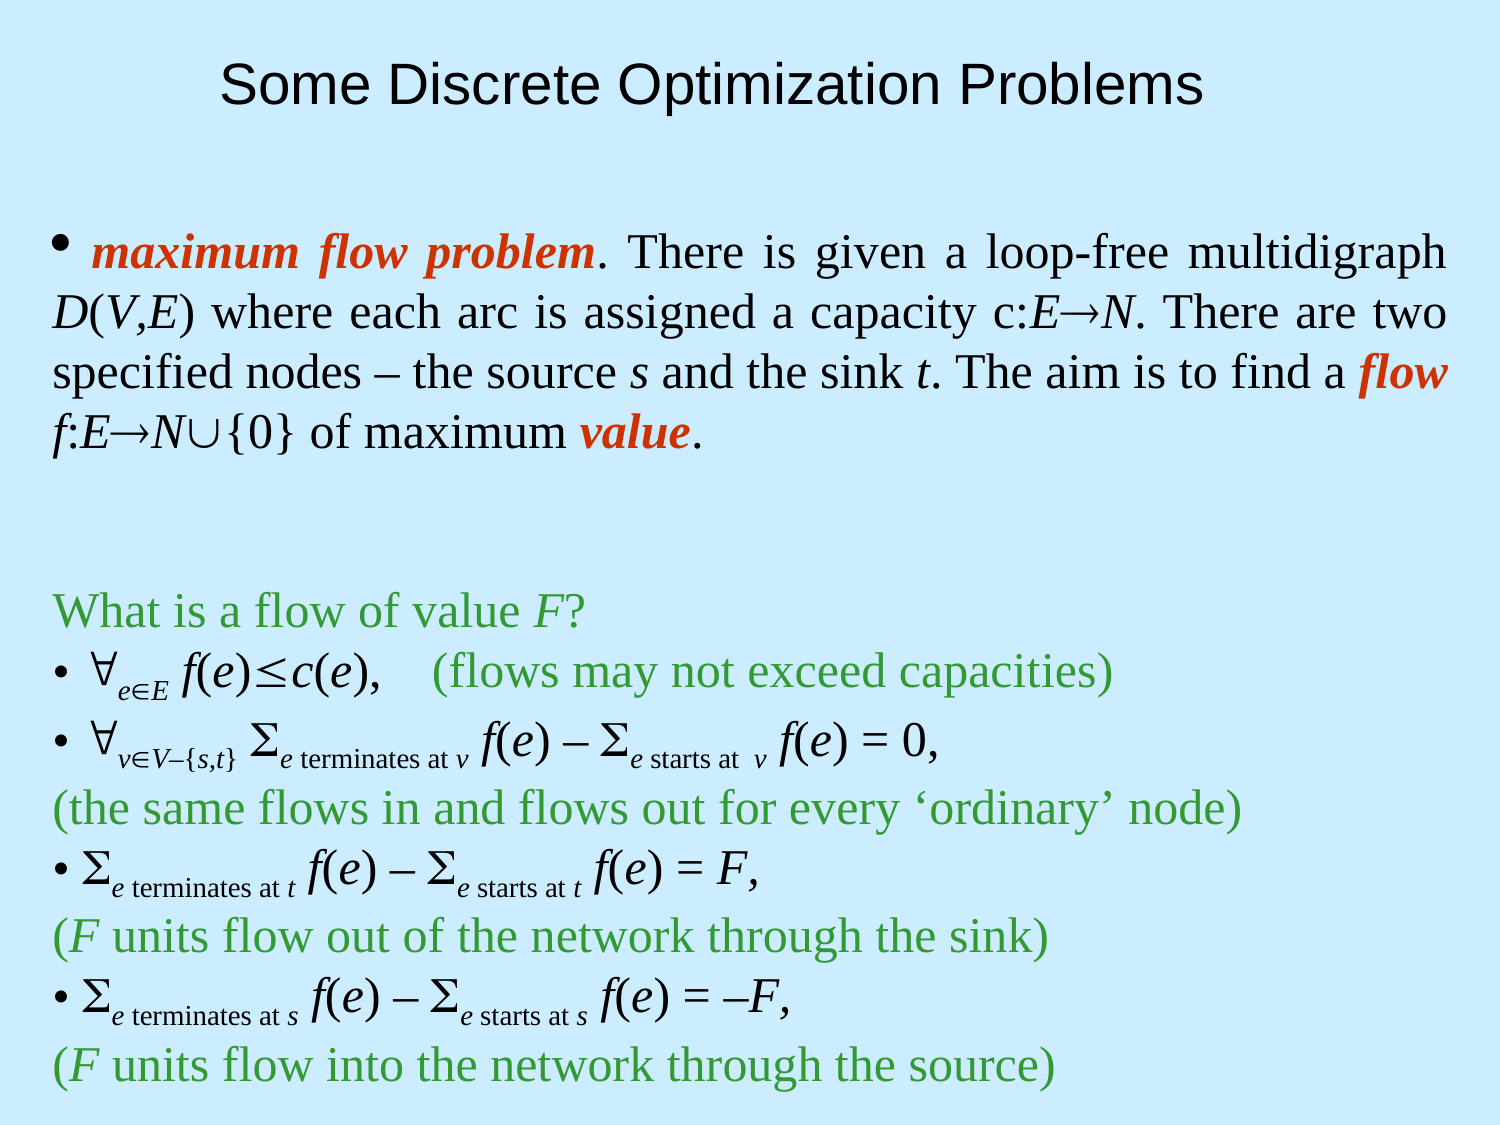

# Some Discrete Optimization Problems
 maximum flow problem. There is given a loop-free multidigraph D(V,E) where each arc is assigned a capacity c:EN. There are two specified nodes – the source s and the sink t. The aim is to find a flow f:EN{0} of maximum value.
What is a flow of value F?
 eE f(e)c(e), (flows may not exceed capacities)
 vV–{s,t} e terminates at v f(e) – e starts at v f(e) = 0,
(the same flows in and flows out for every ‘ordinary’ node)
 e terminates at t f(e) – e starts at t f(e) = F,
(F units flow out of the network through the sink)
 e terminates at s f(e) – e starts at s f(e) = –F,
(F units flow into the network through the source)